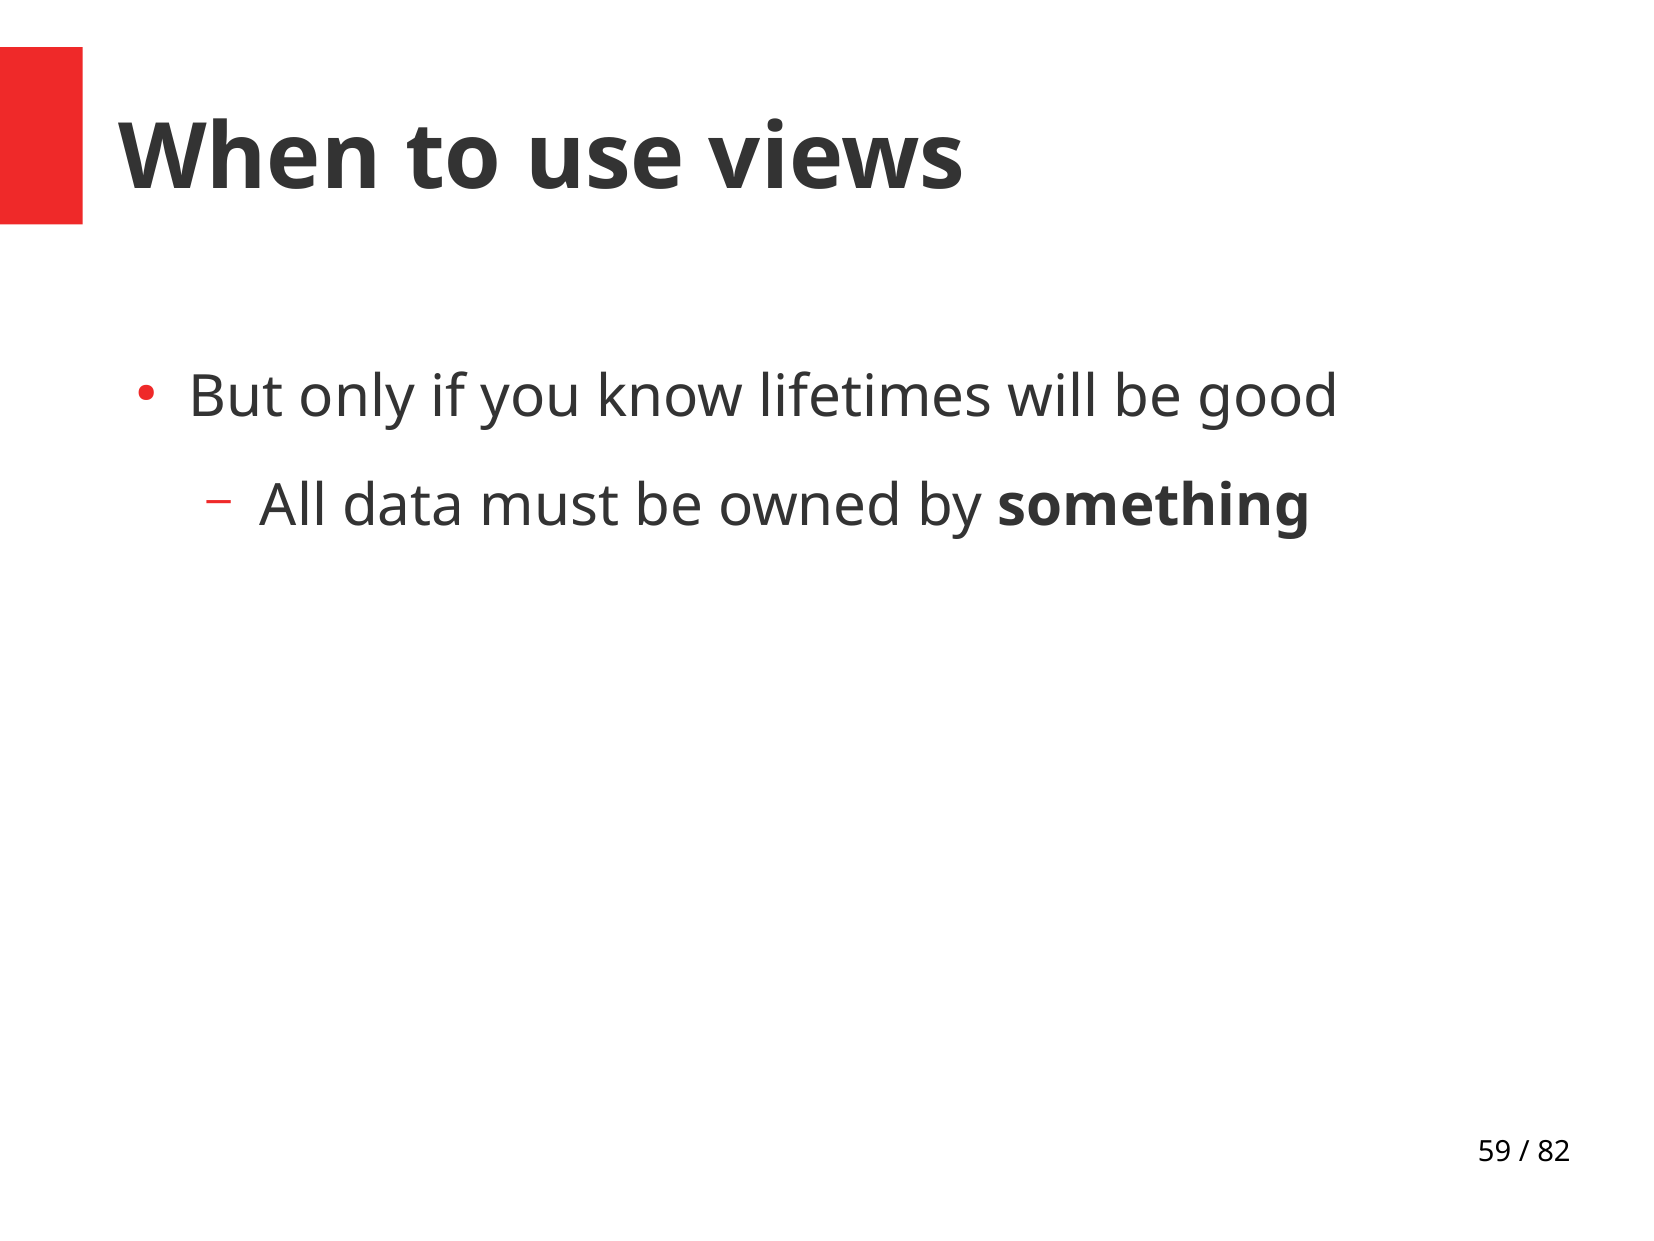

# When to use views
But only if you know lifetimes will be good
All data must be owned by something
59